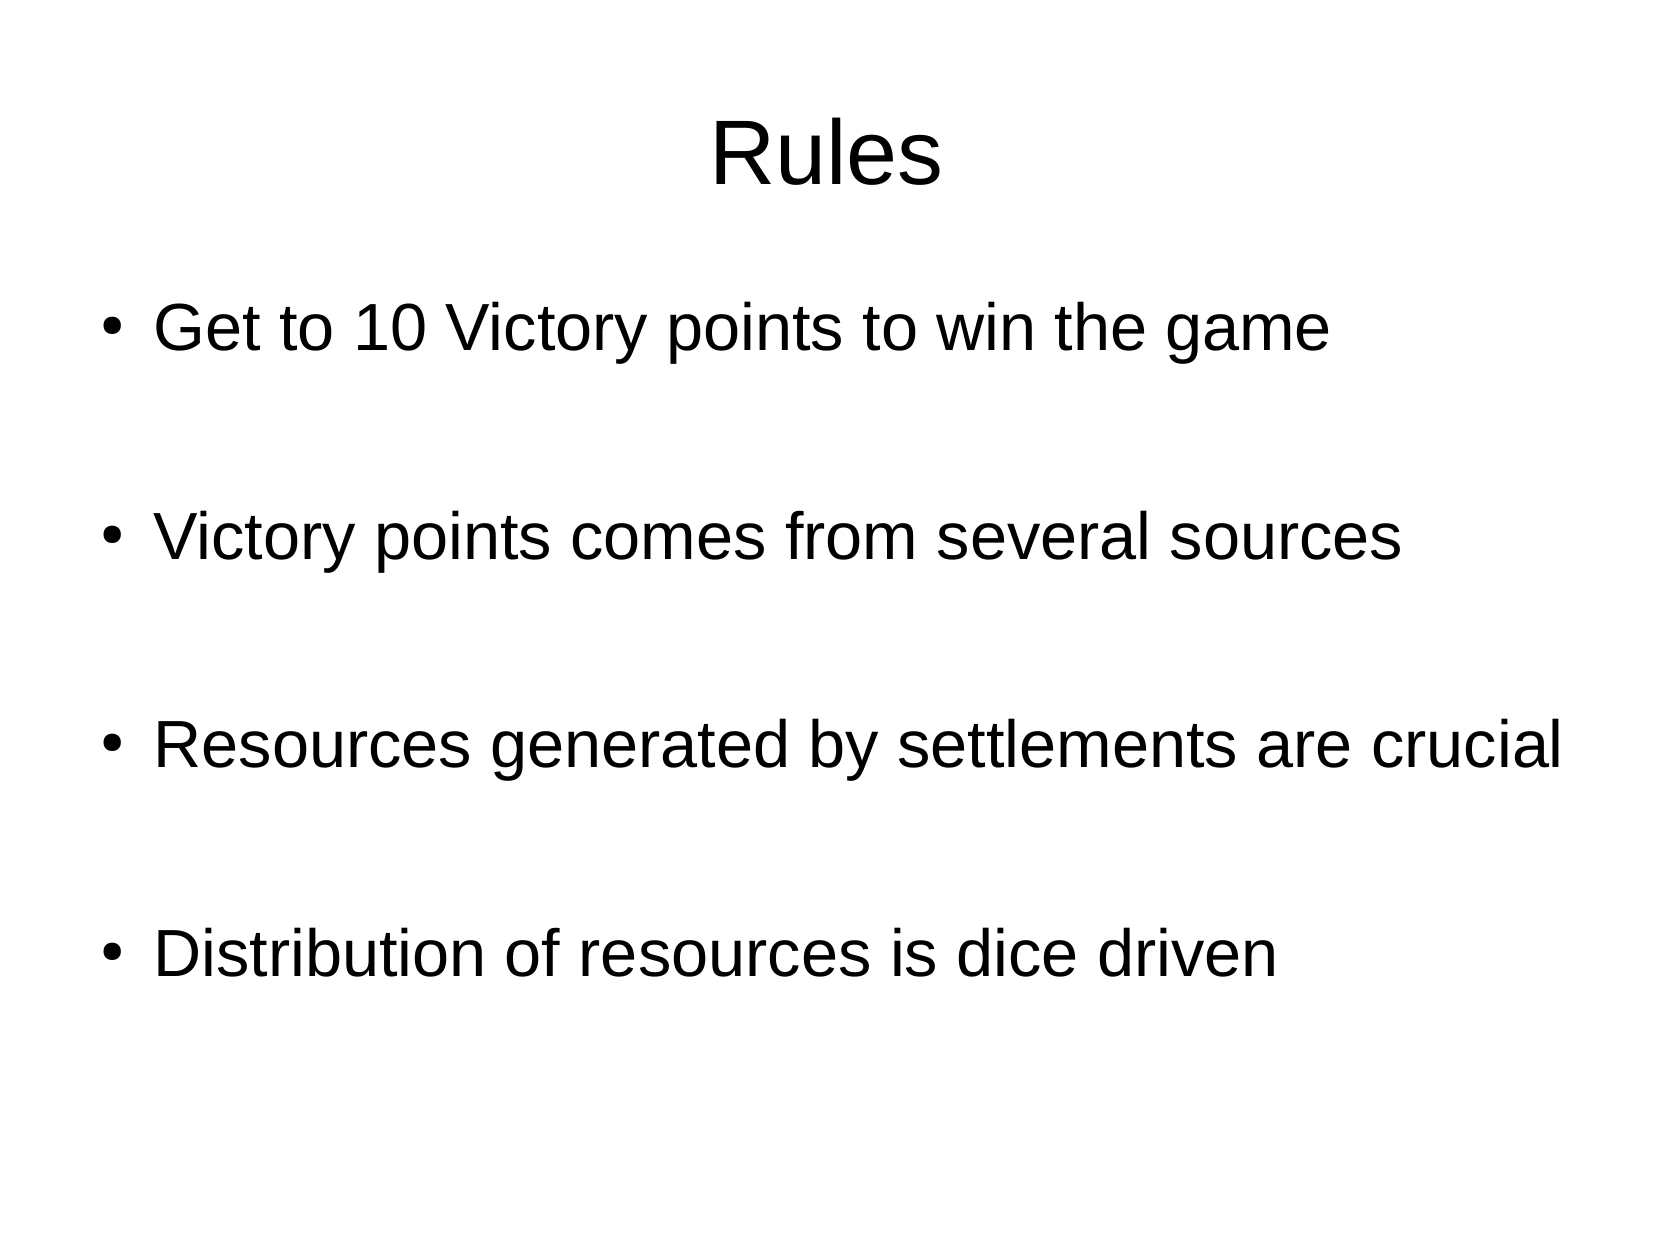

# Rules
Get to 10 Victory points to win the game
Victory points comes from several sources
Resources generated by settlements are crucial
Distribution of resources is dice driven